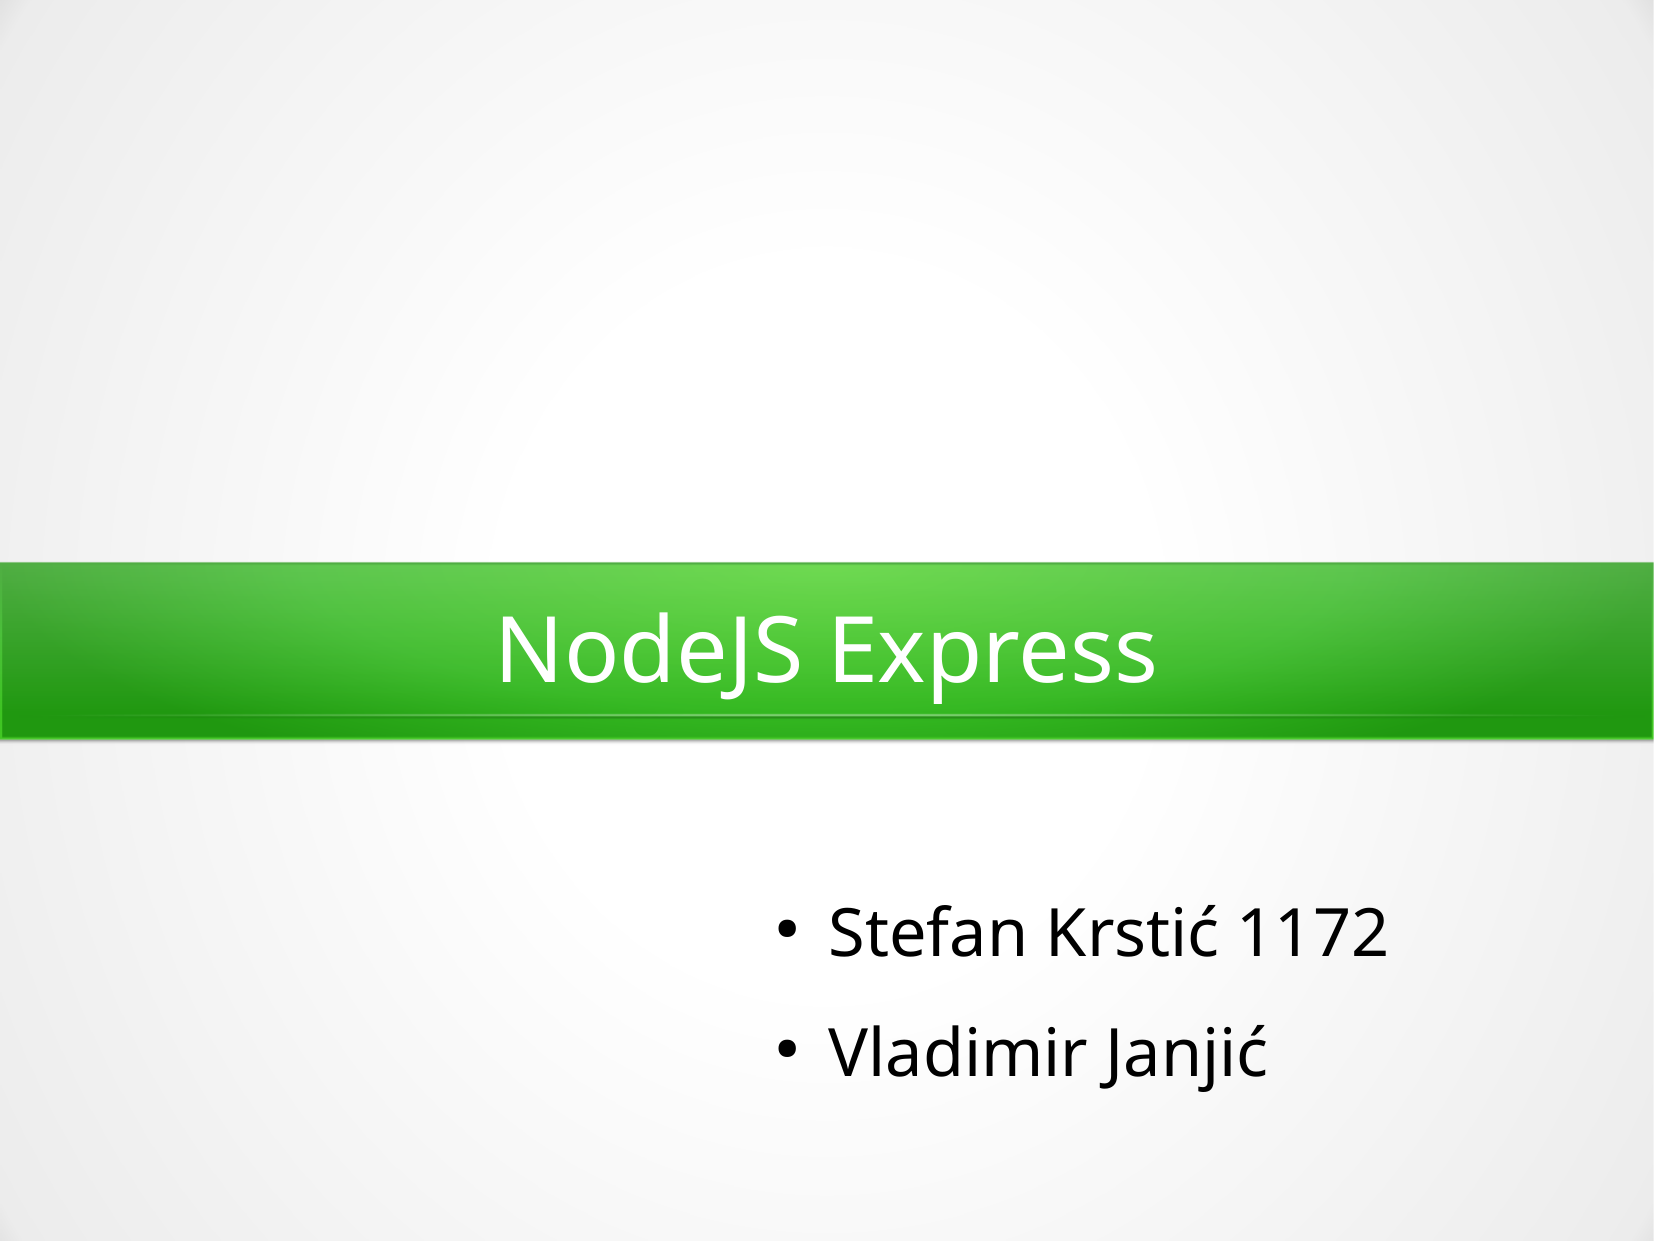

# NodeJS Express
Stefan Krstić 1172
Vladimir Janjić